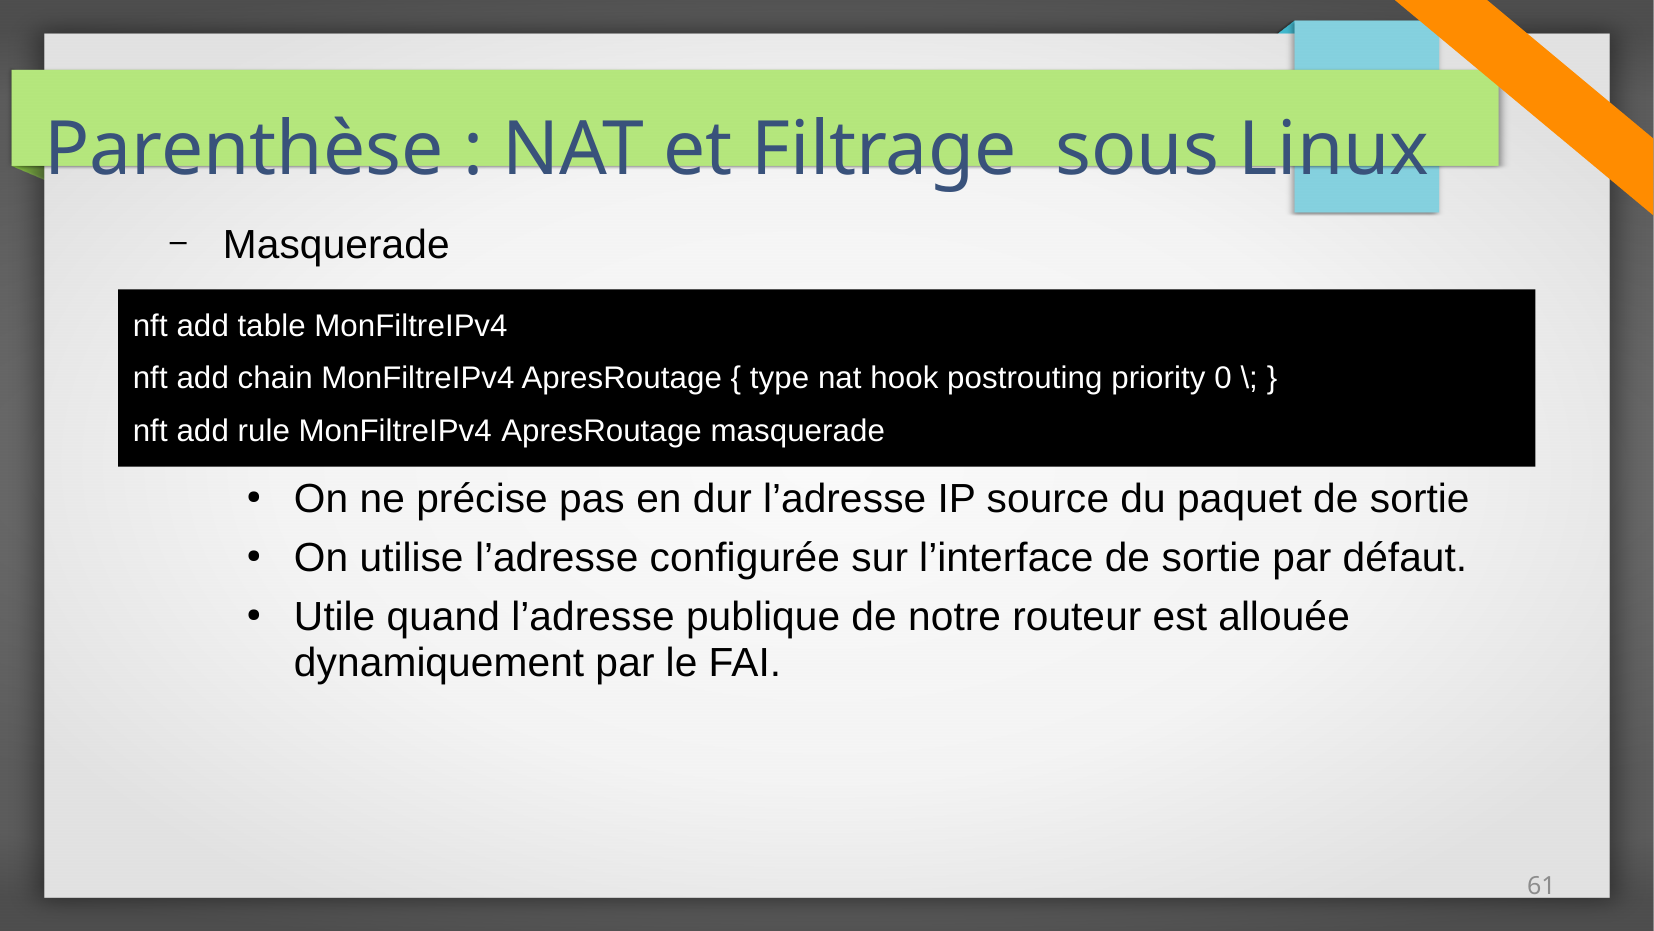

Parenthèse : NAT et Filtrage sous Linux
# Masquerade
On ne précise pas en dur l’adresse IP source du paquet de sortie
On utilise l’adresse configurée sur l’interface de sortie par défaut.
Utile quand l’adresse publique de notre routeur est allouée dynamiquement par le FAI.
nft add table MonFiltreIPv4
nft add chain MonFiltreIPv4 ApresRoutage { type nat hook postrouting priority 0 \; }
nft add rule MonFiltreIPv4 ApresRoutage masquerade